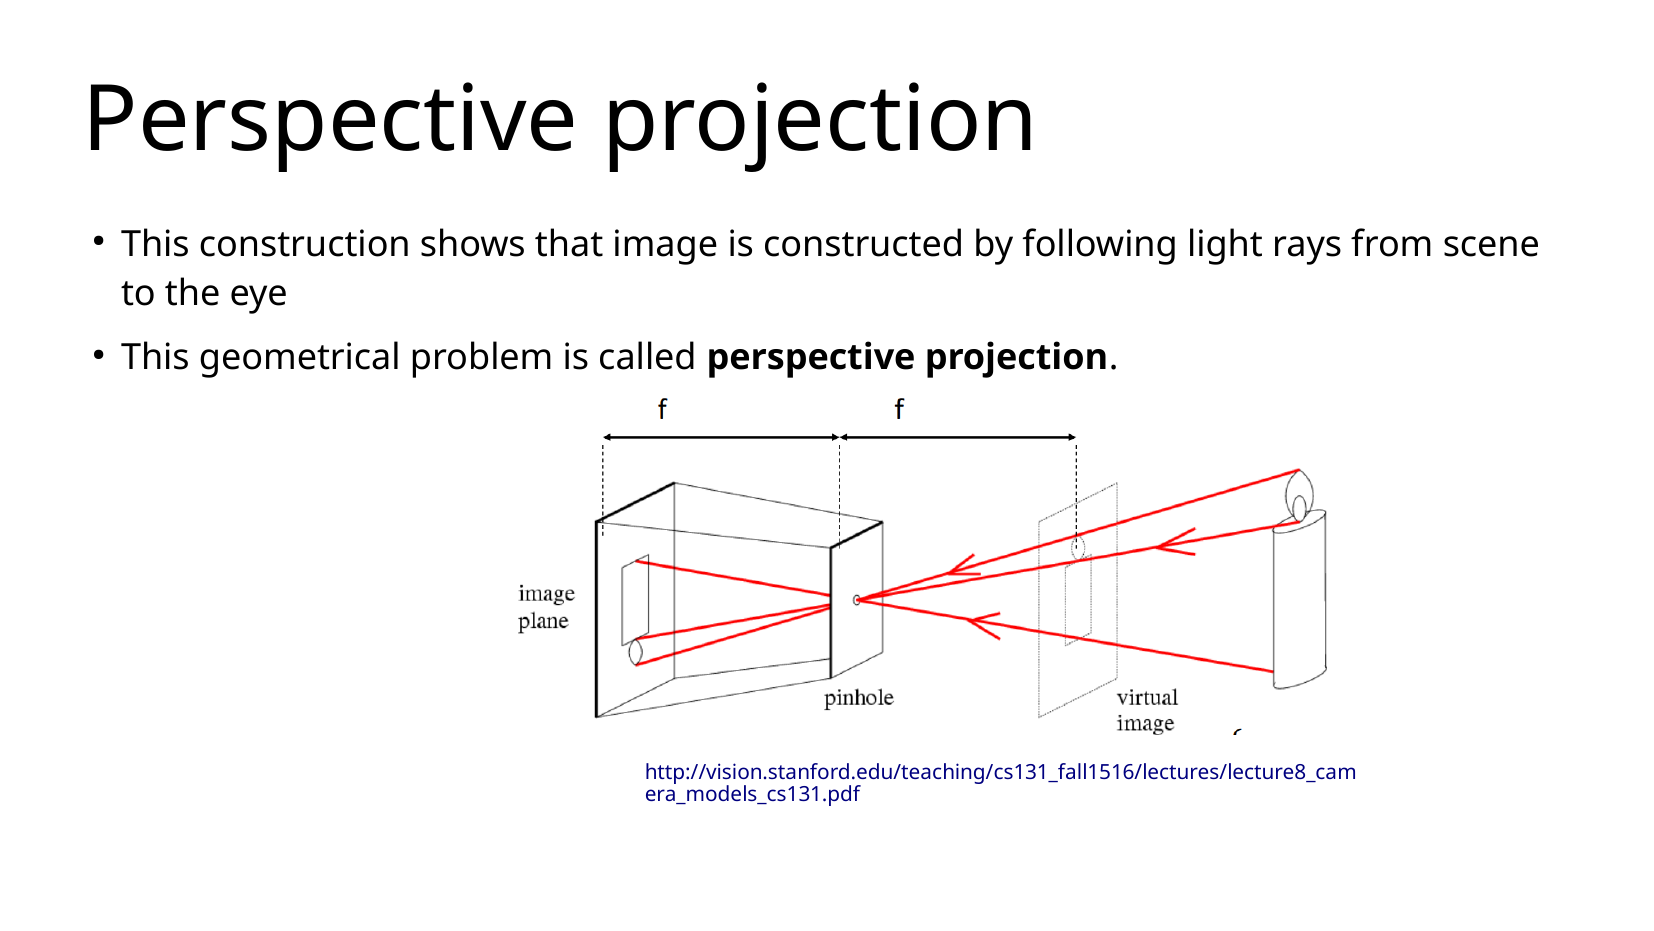

# Perspective projection
This construction shows that image is constructed by following light rays from scene to the eye
This geometrical problem is called perspective projection.
http://vision.stanford.edu/teaching/cs131_fall1516/lectures/lecture8_camera_models_cs131.pdf